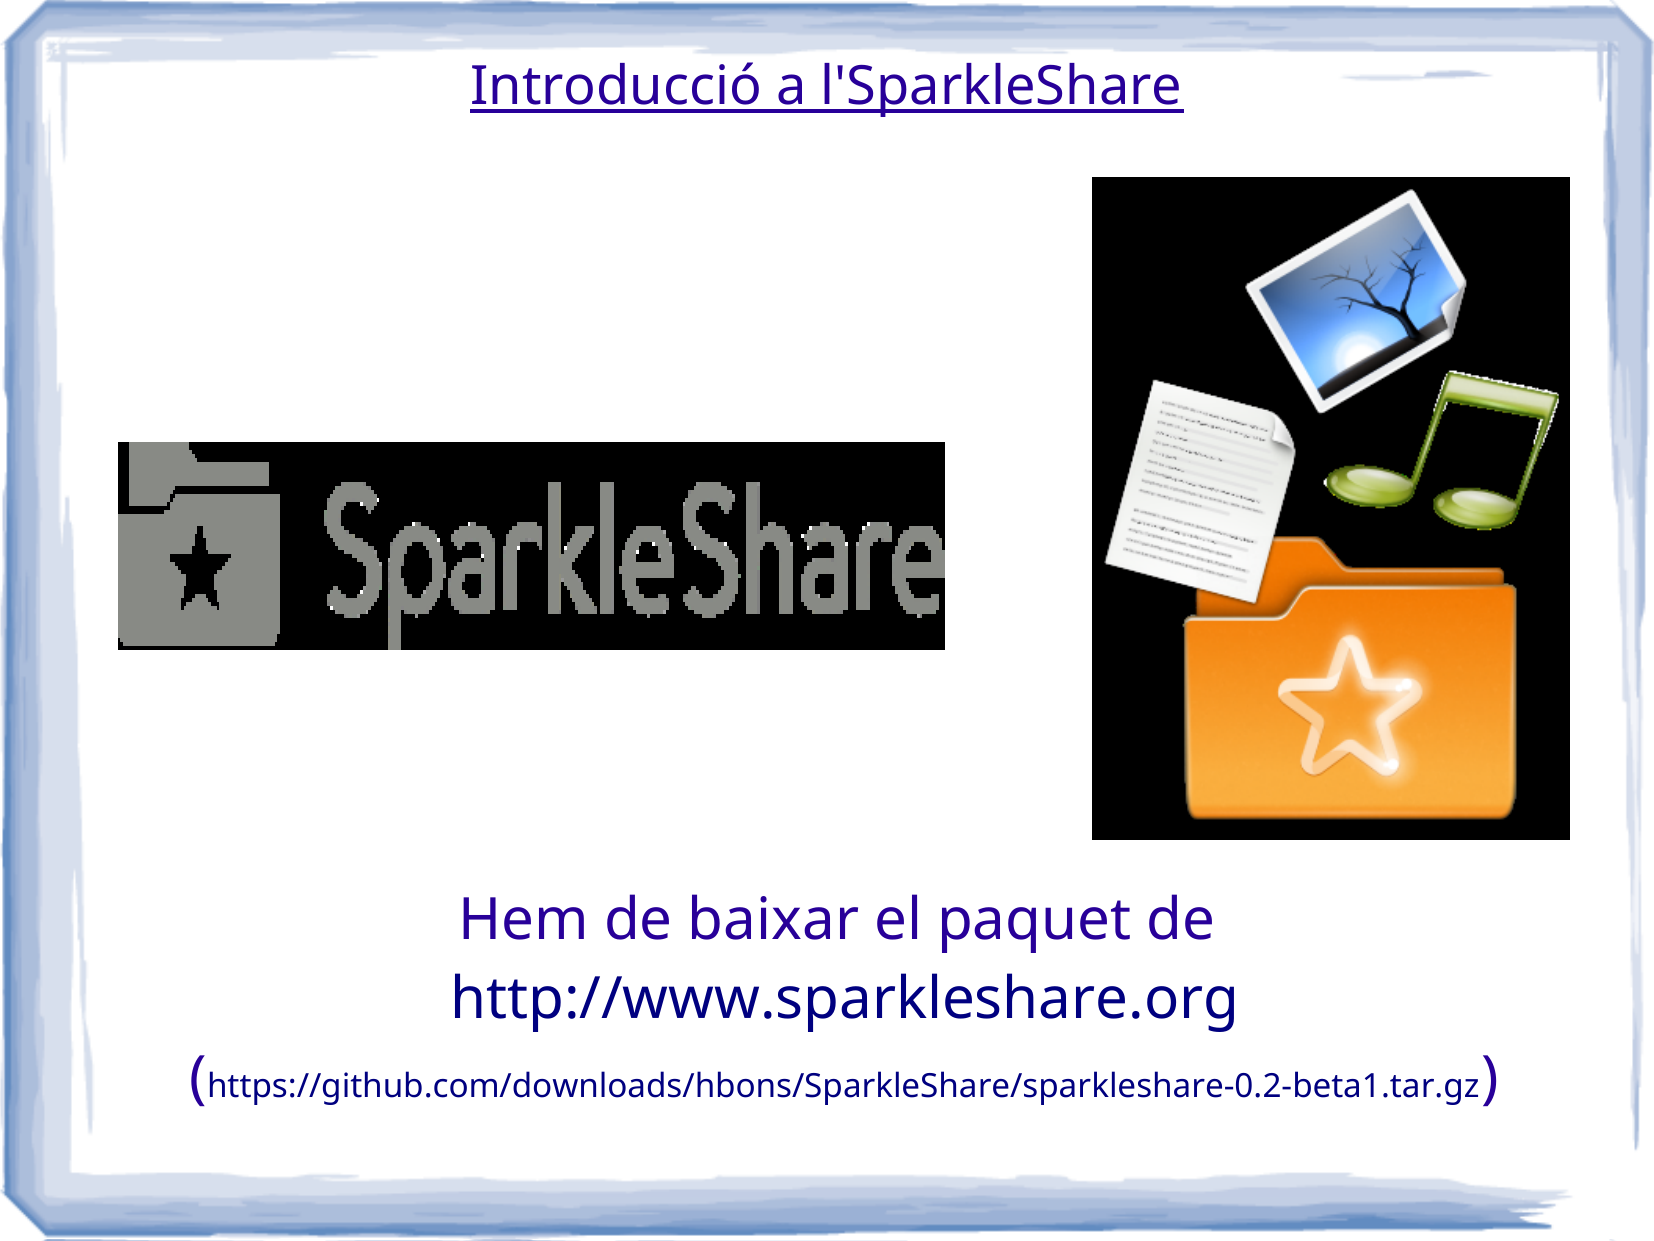

# Introducció a l'SparkleShare
Hem de baixar el paquet de http://www.sparkleshare.org
(https://github.com/downloads/hbons/SparkleShare/sparkleshare-0.2-beta1.tar.gz)